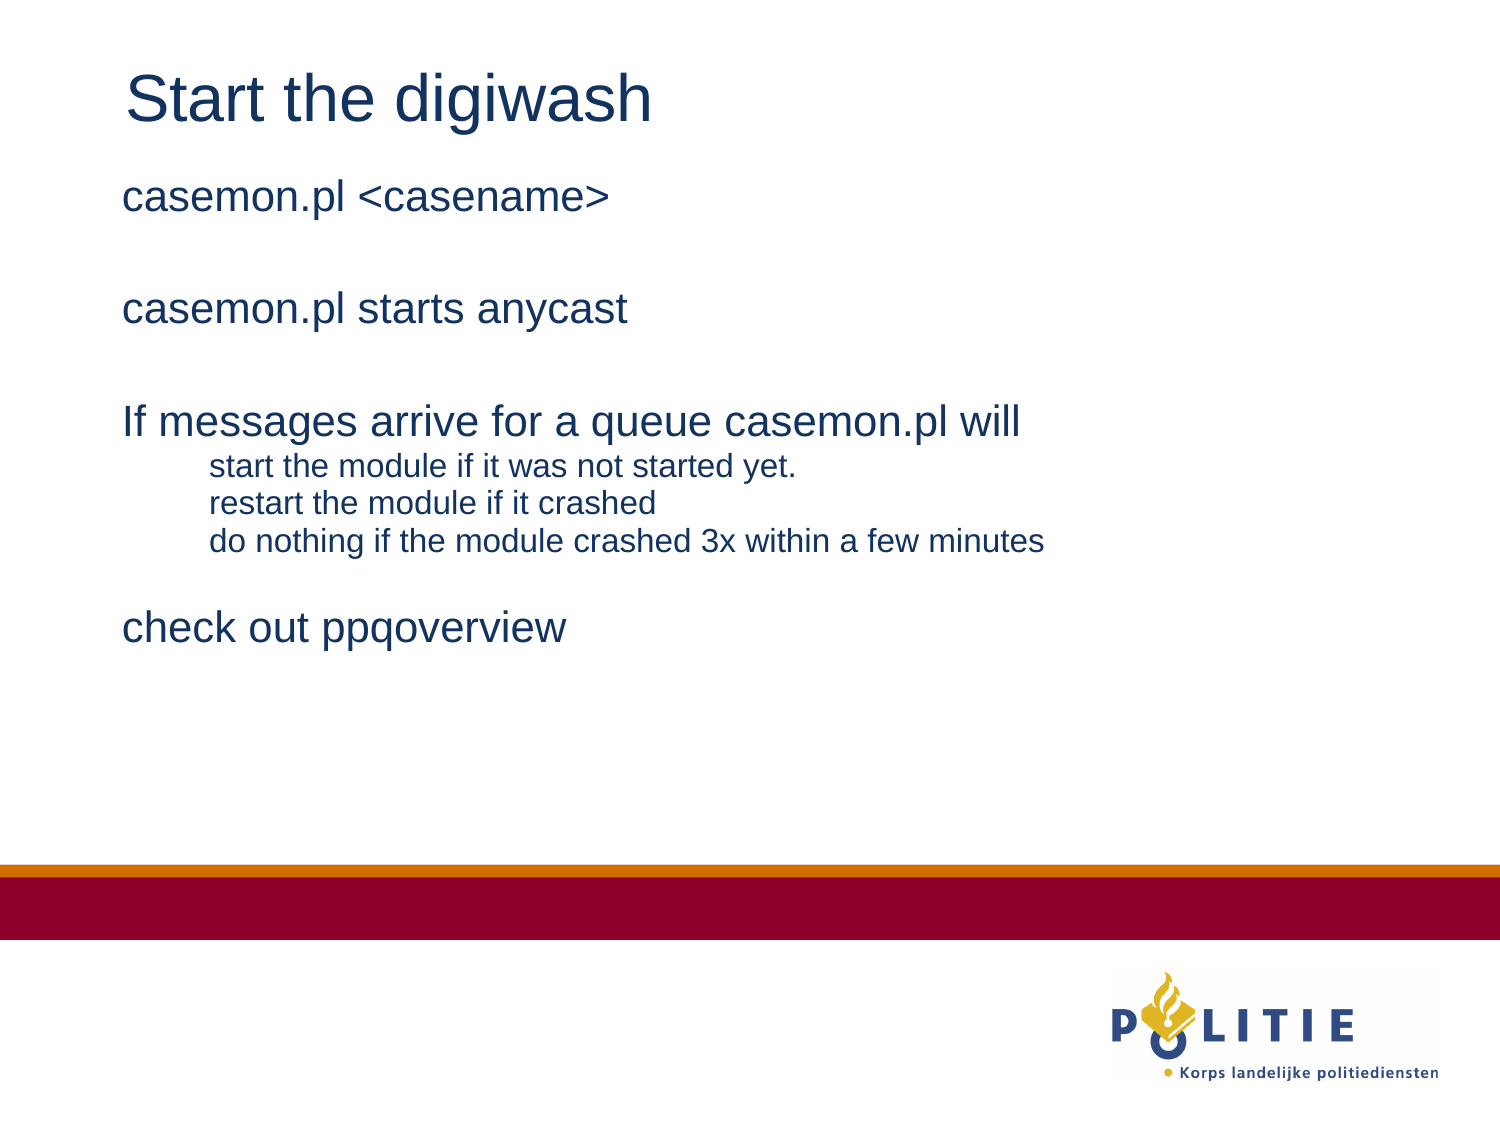

# Start the digiwash
casemon.pl <casename>
casemon.pl starts anycast
If messages arrive for a queue casemon.pl will
start the module if it was not started yet.
restart the module if it crashed
do nothing if the module crashed 3x within a few minutes
check out ppqoverview